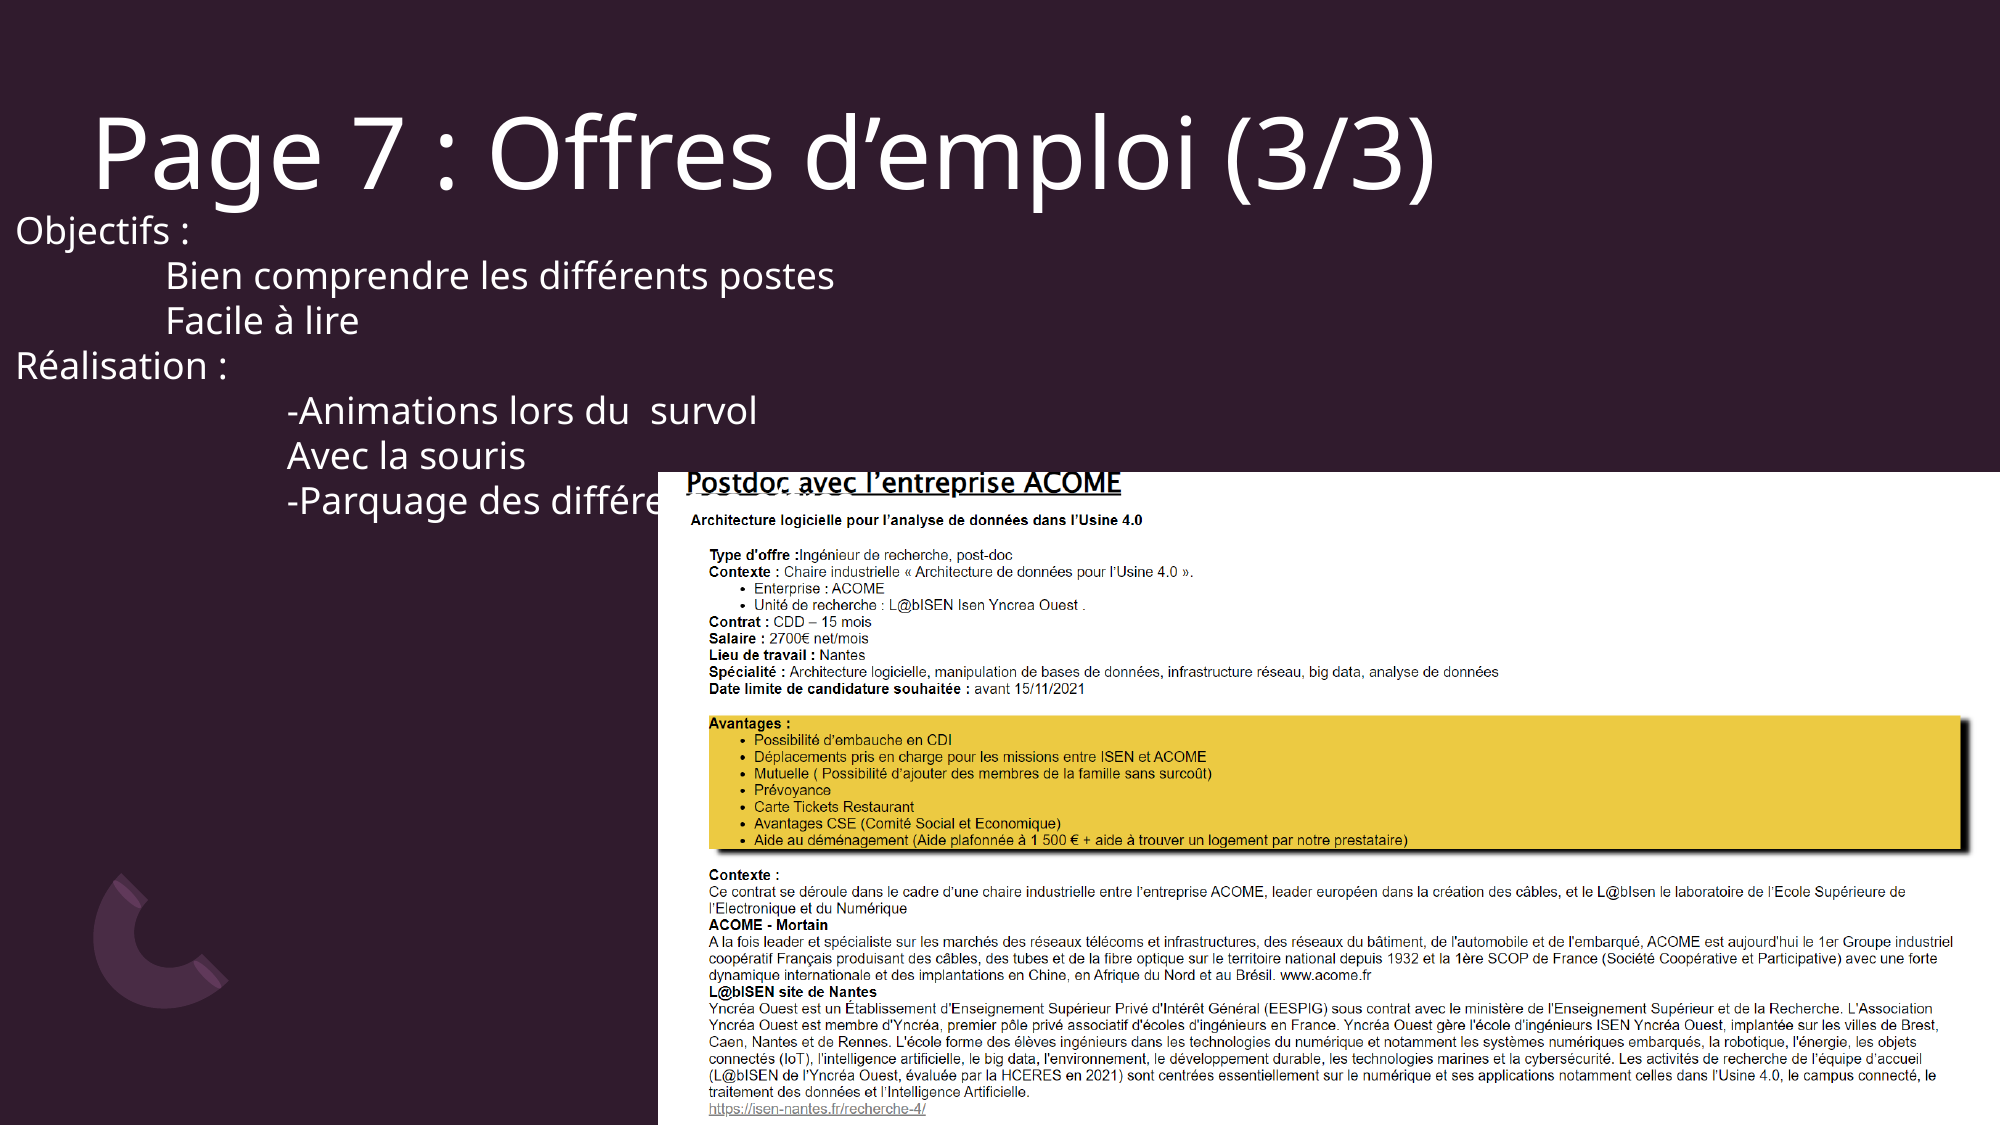

# Page 7 : Offres d’emploi (3/3)
Objectifs :
Bien comprendre les différents postes
Facile à lire
Réalisation :
-Animations lors du survol
Avec la souris
-Parquage des différentes offres